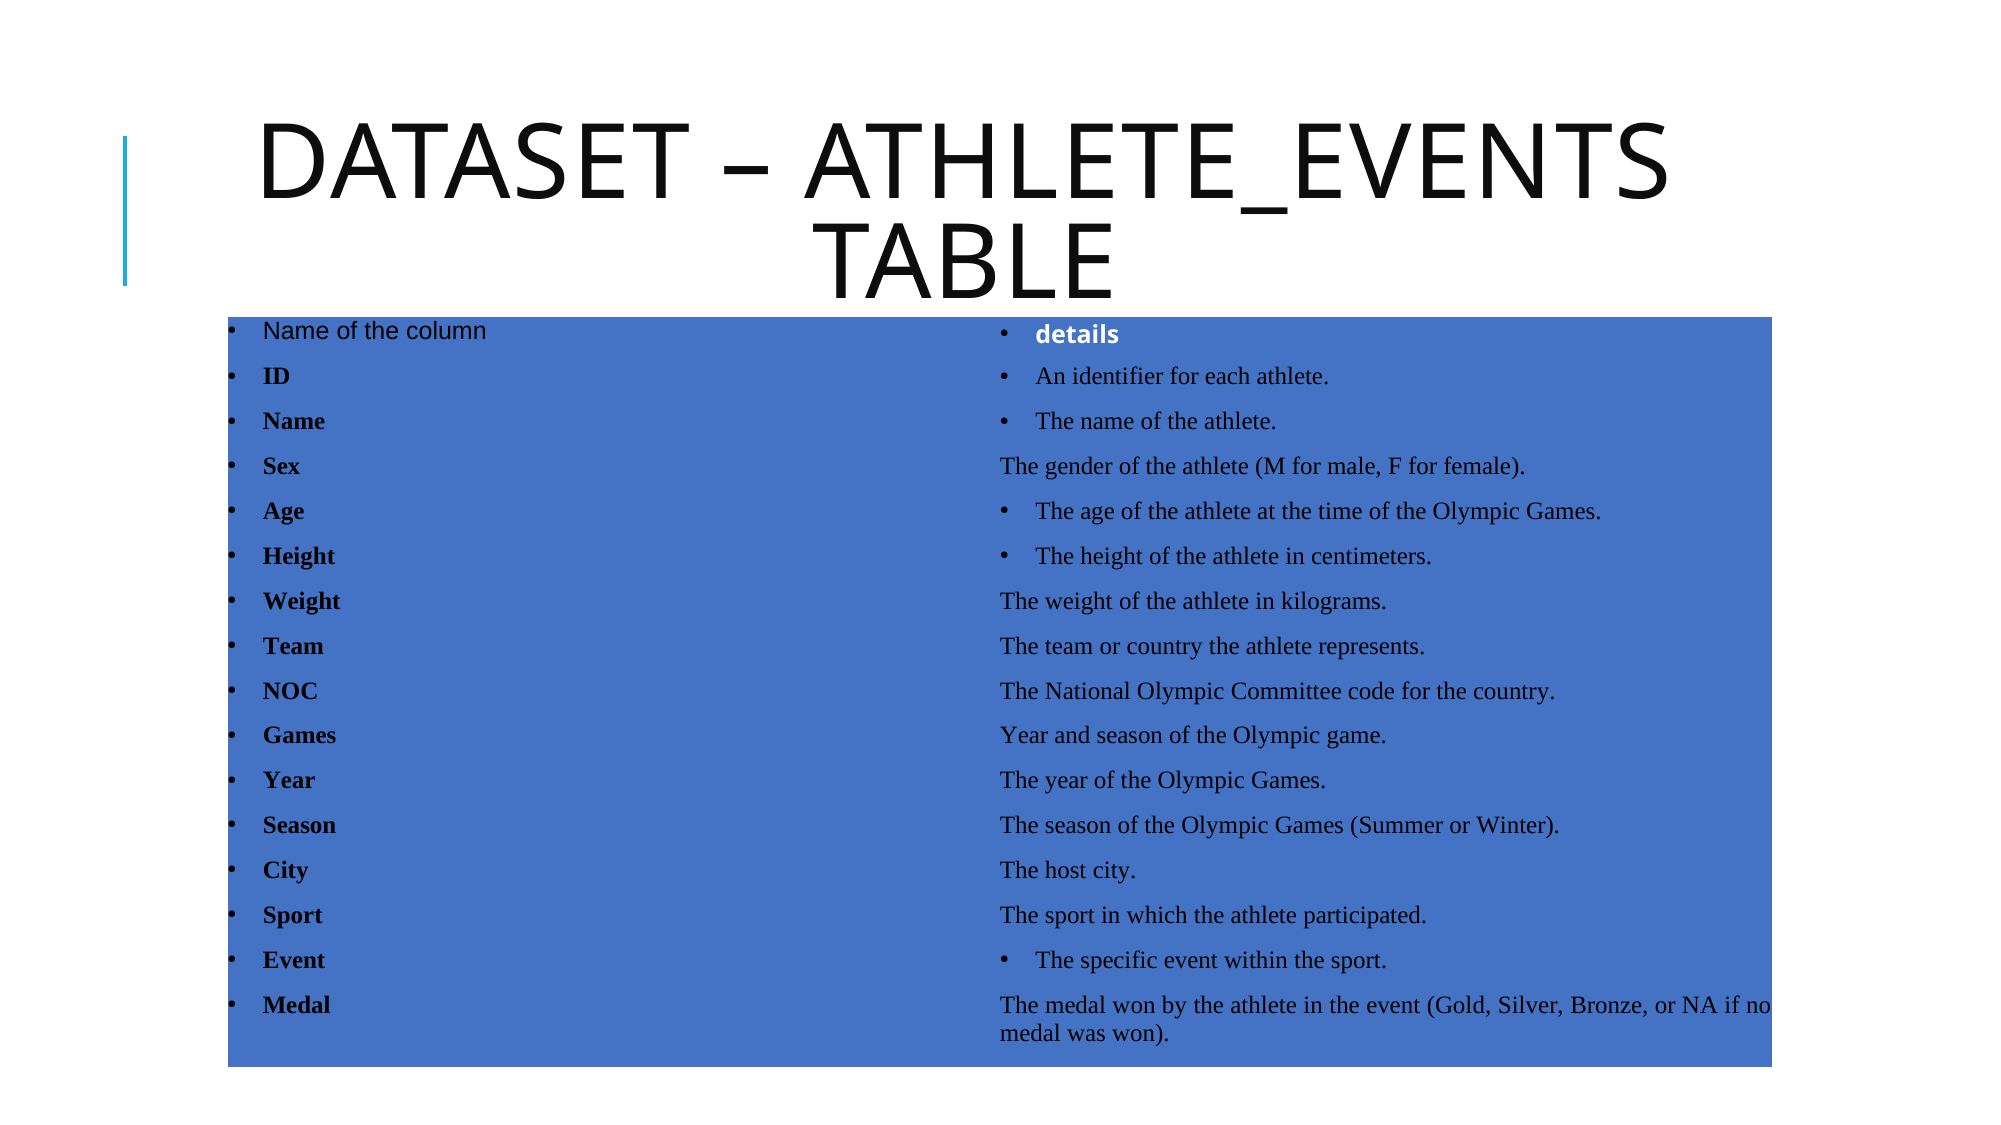

# Dataset – athlete_events table
| Name of the column | details |
| --- | --- |
| ID | An identifier for each athlete. |
| Name | The name of the athlete. |
| Sex | The gender of the athlete (M for male, F for female). |
| Age | The age of the athlete at the time of the Olympic Games. |
| Height | The height of the athlete in centimeters. |
| Weight | The weight of the athlete in kilograms. |
| Team | The team or country the athlete represents. |
| NOC | The National Olympic Committee code for the country. |
| Games | Year and season of the Olympic game. |
| Year | The year of the Olympic Games. |
| Season | The season of the Olympic Games (Summer or Winter). |
| City | The host city. |
| Sport | The sport in which the athlete participated. |
| Event | The specific event within the sport. |
| Medal | The medal won by the athlete in the event (Gold, Silver, Bronze, or NA if no medal was won). |